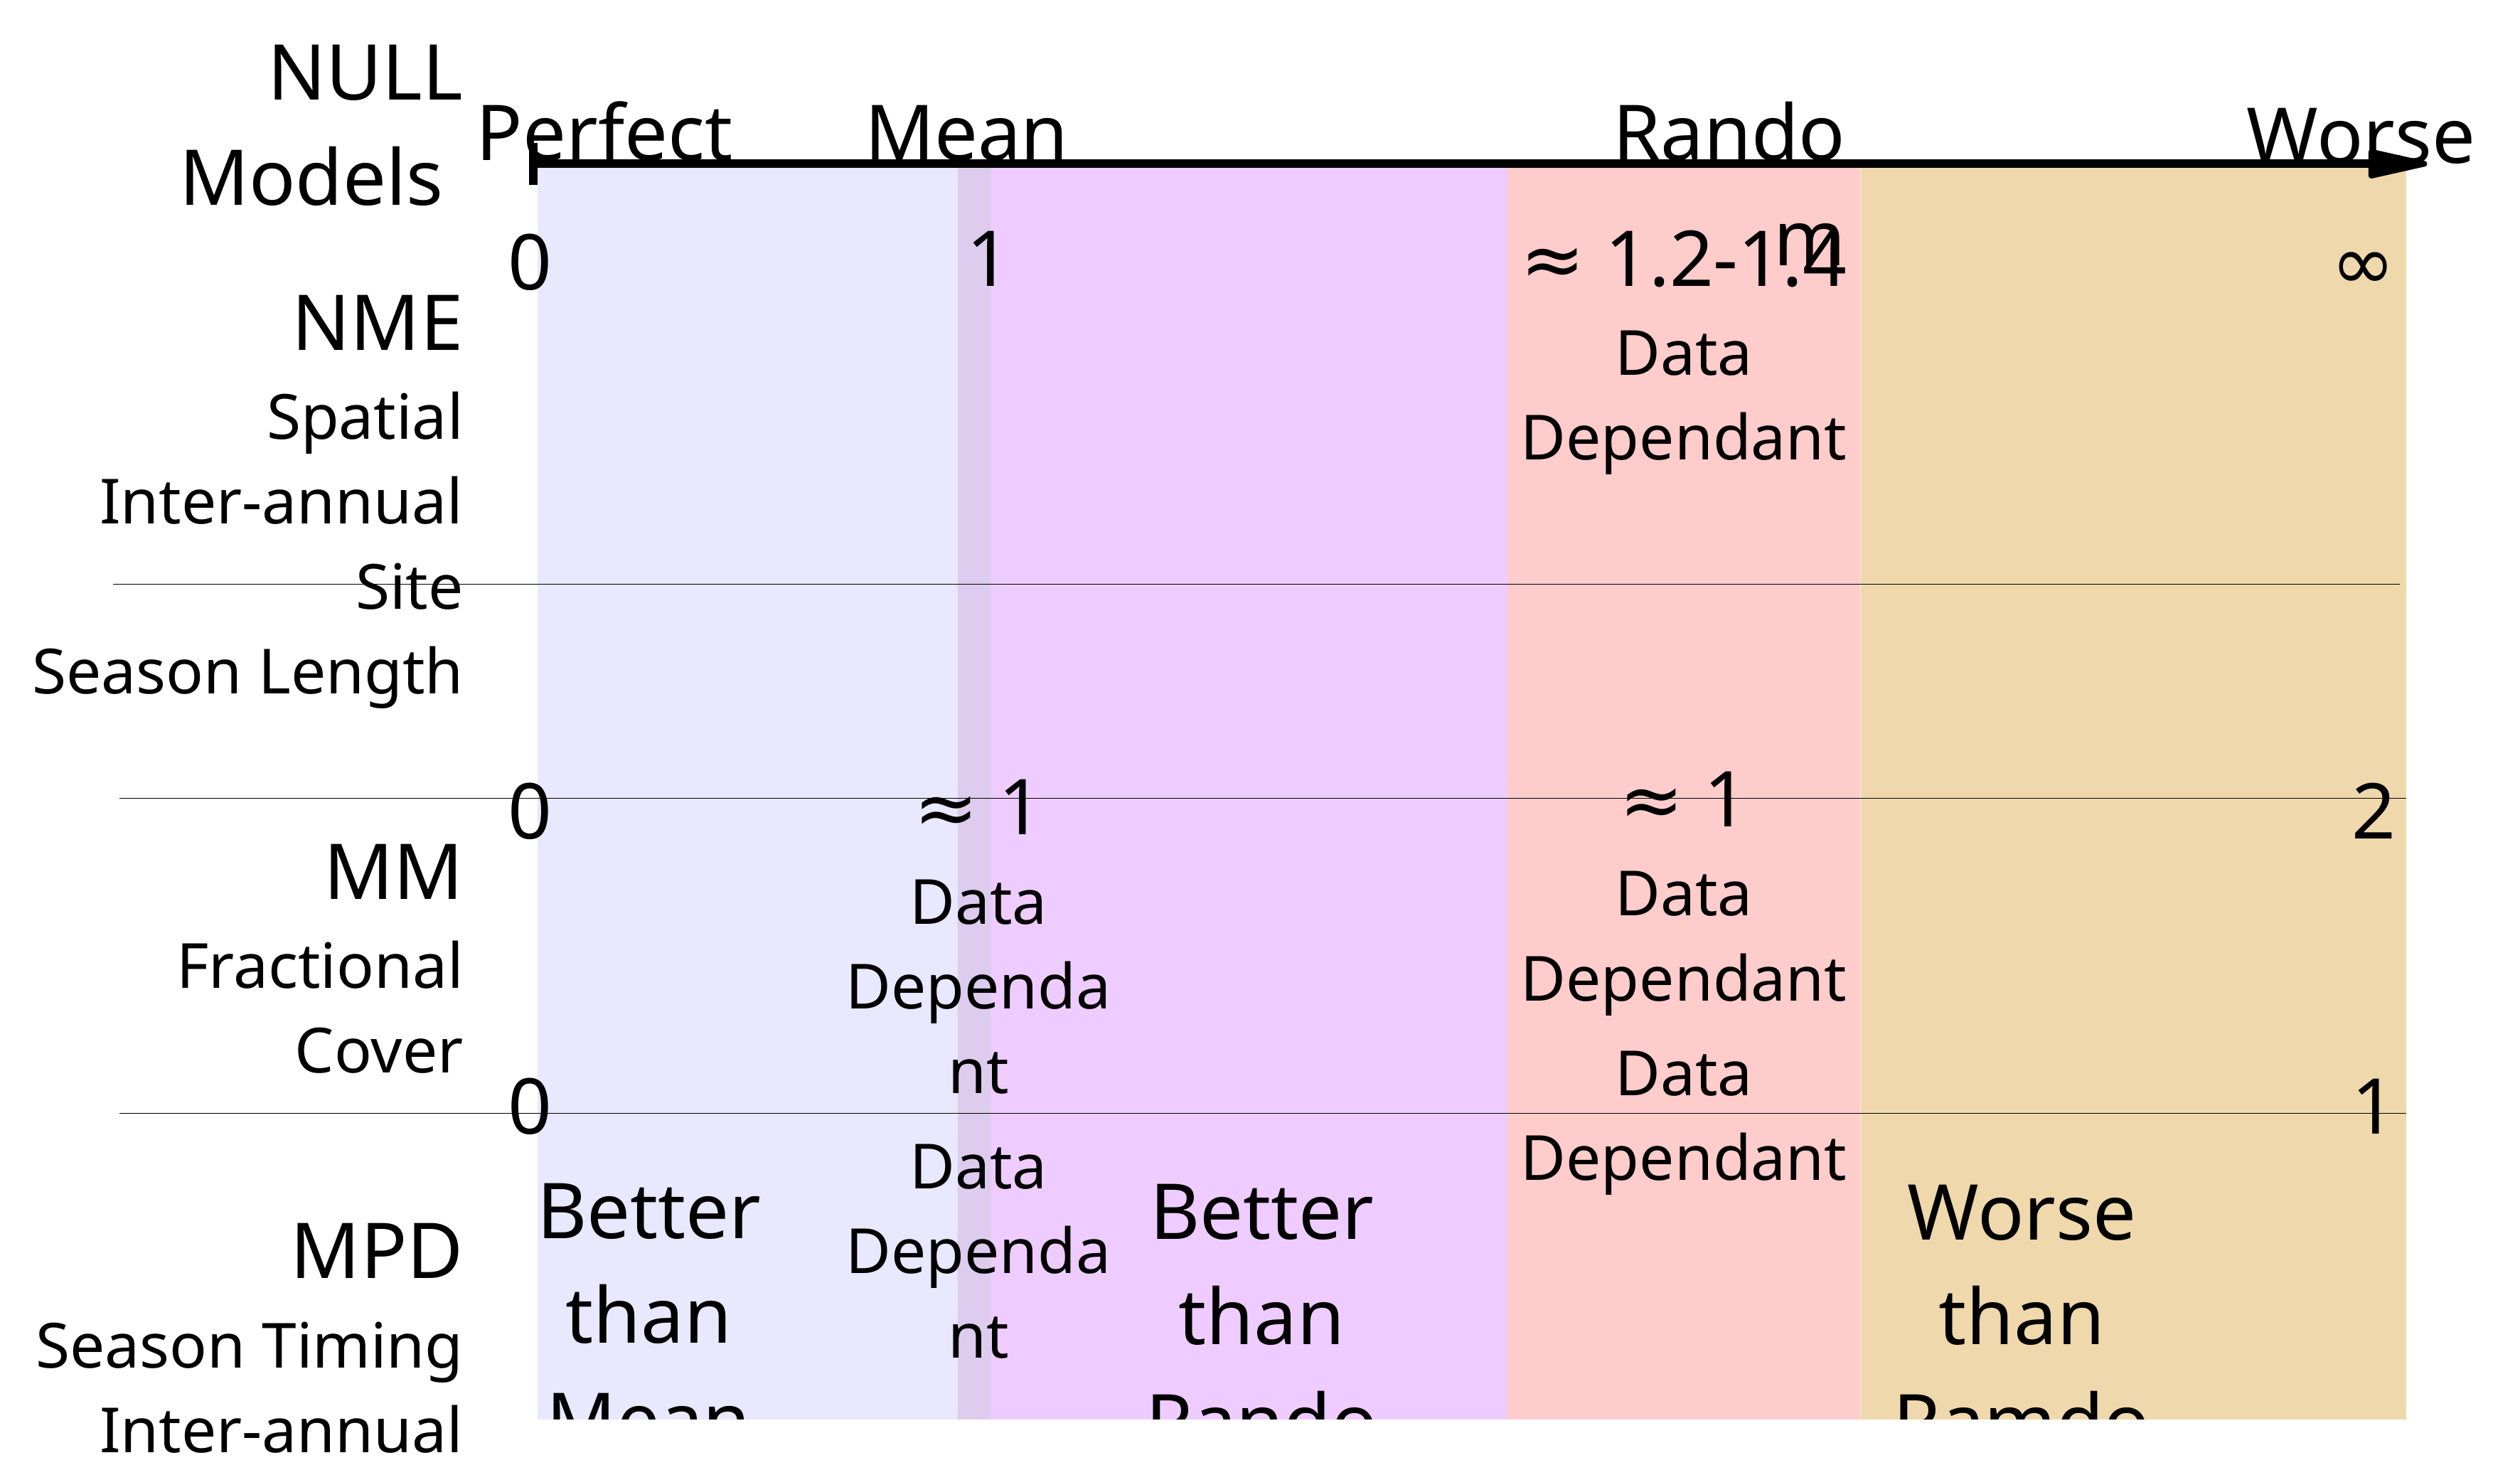

NULL
Models
NME
Spatial
Inter-annual
Site
Season Length
MM
Fractional Cover
MPD
Season Timing
Inter-annual oscillations
Interpretation
Perfect
Mean
Random
Worse
 1
≈ 1
Data Dependant
Data Dependant
As Good as Mean
≈ 1.2-1.4
Data Dependant
≈ 1
Data Dependant
Data Dependant
As Good
as Random
 0
0
0
 ∞
2
1
Better than Mean
Better than Random
Worse than Ramdom